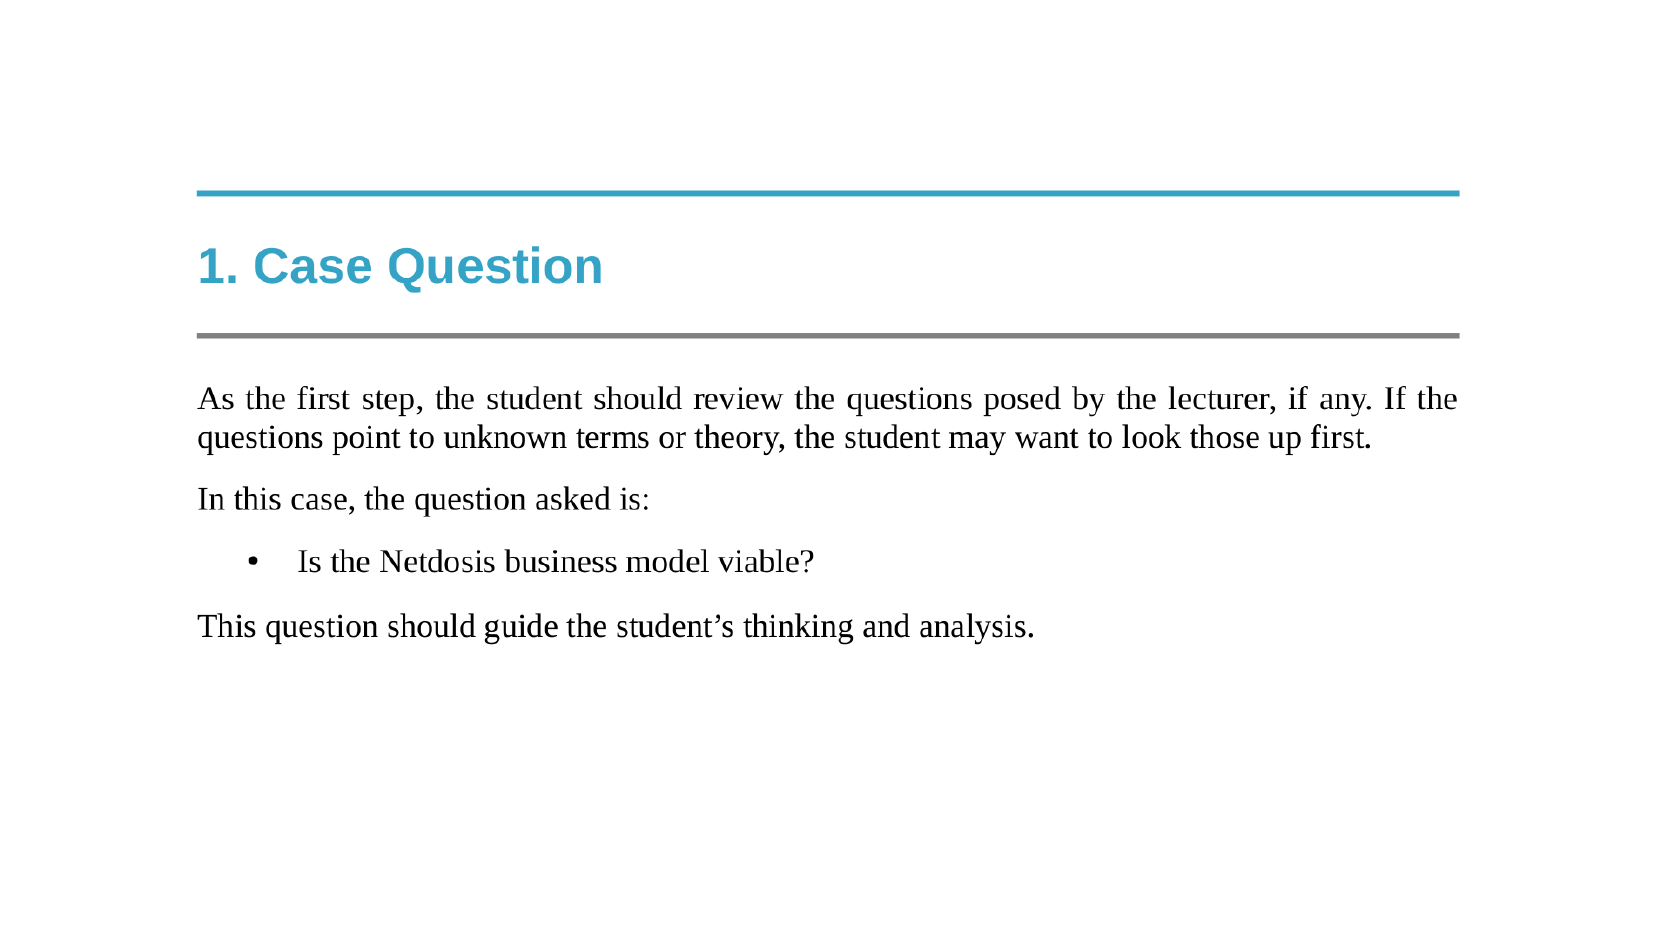

Software Product Management
6
© 2018 Dirk Riehle - Some Rights Reserved